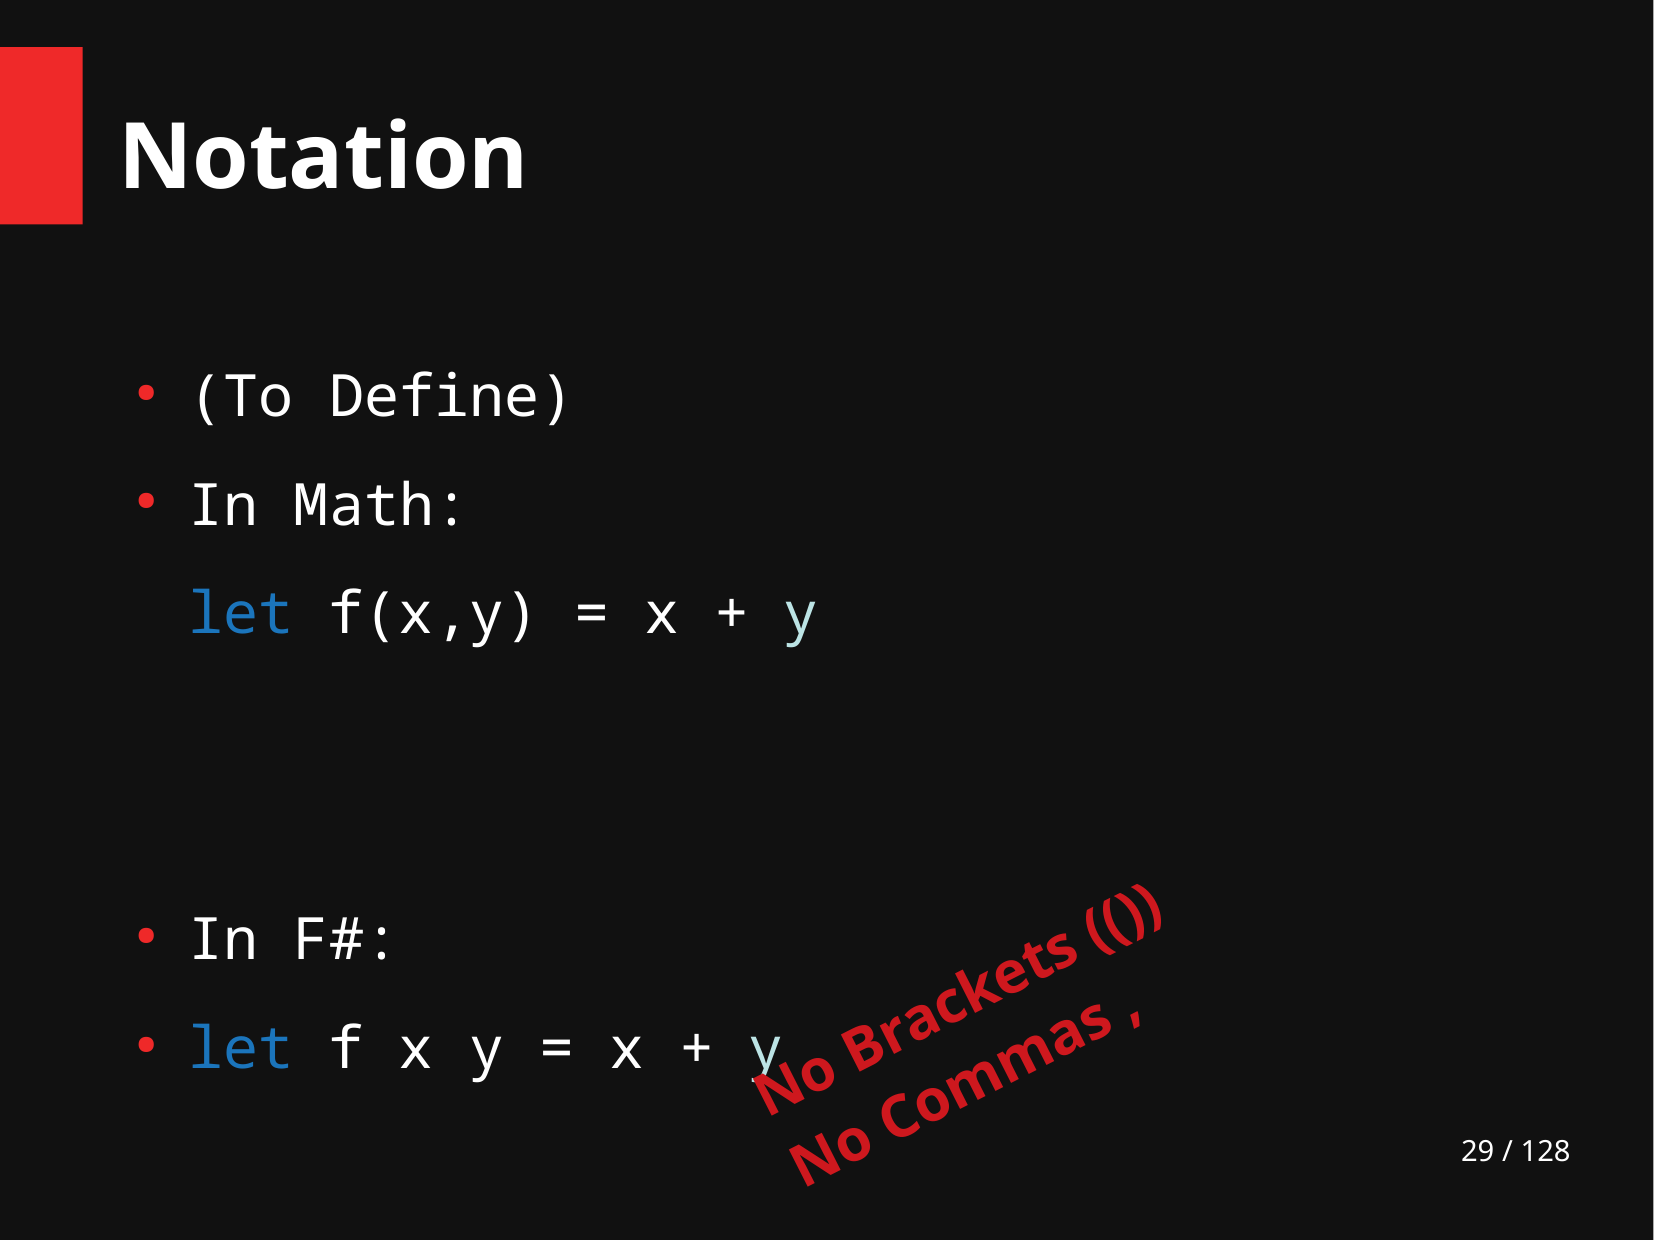

# Notation
(To Define)
In Math:
let f(x,y) = x + y
In F#:
let f x y = x + y
No Brackets (())
No Commas ,
29